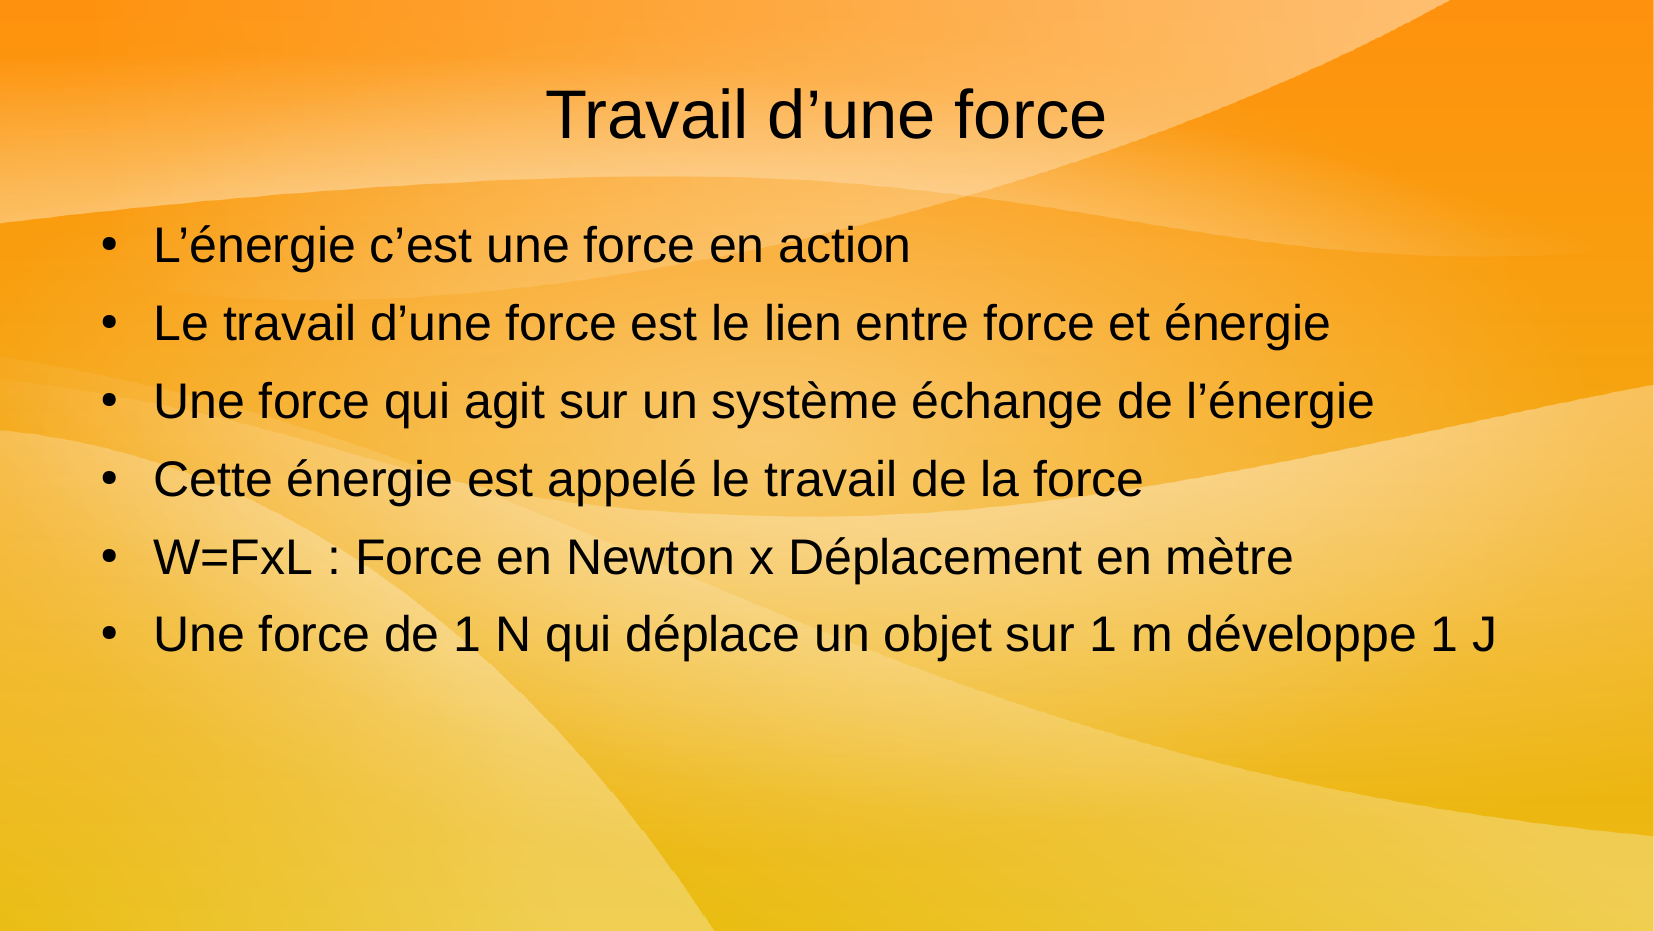

# Travail d’une force
L’énergie c’est une force en action
Le travail d’une force est le lien entre force et énergie
Une force qui agit sur un système échange de l’énergie
Cette énergie est appelé le travail de la force
W=FxL : Force en Newton x Déplacement en mètre
Une force de 1 N qui déplace un objet sur 1 m développe 1 J